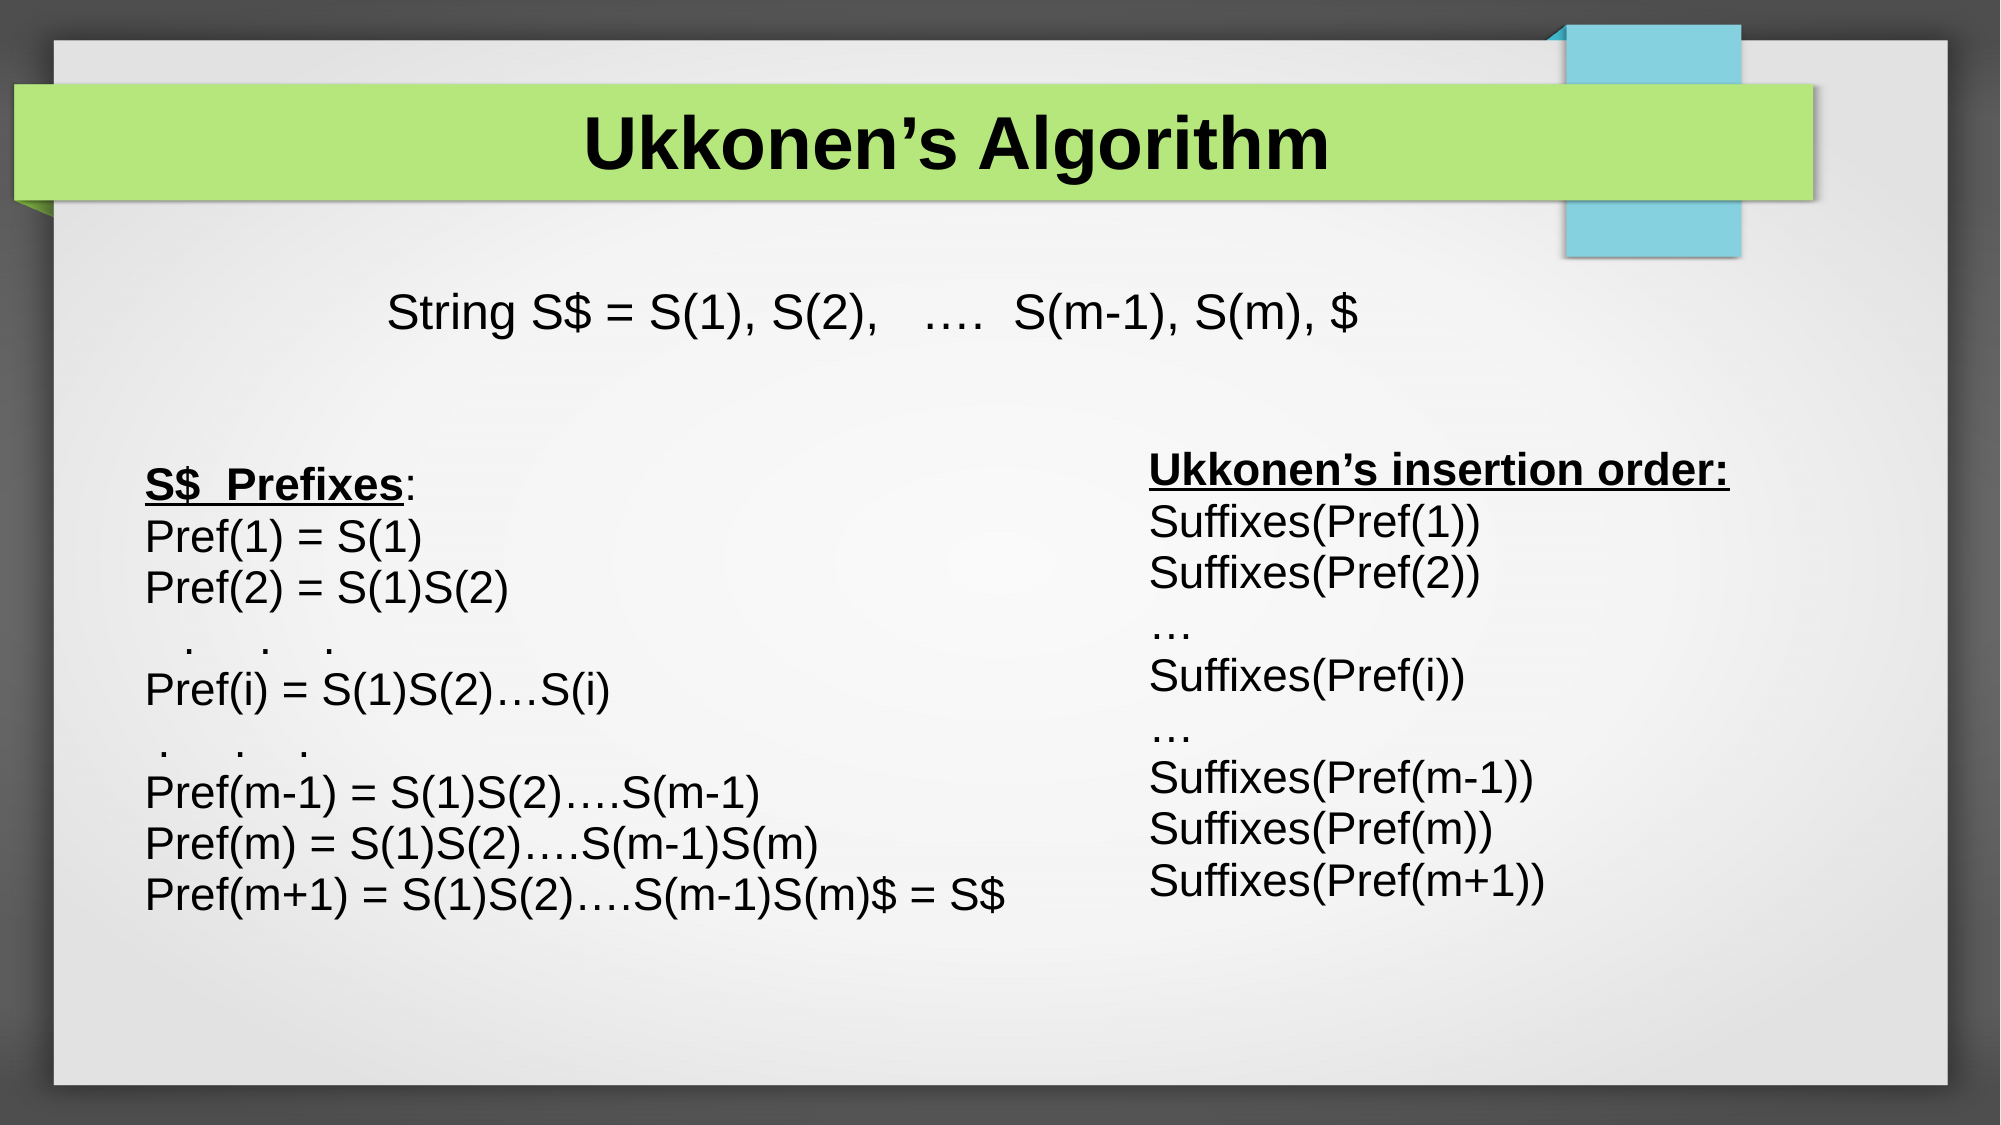

Ukkonen’s Algorithm
String S$ = S(1), S(2), …. S(m-1), S(m), $
Ukkonen’s insertion order:
Suffixes(Pref(1))
Suffixes(Pref(2))
…
Suffixes(Pref(i))
…
Suffixes(Pref(m-1))
Suffixes(Pref(m))
Suffixes(Pref(m+1))
S$ Prefixes:
Pref(1) = S(1)
Pref(2) = S(1)S(2)
 . . .
Pref(i) = S(1)S(2)…S(i)
 . . .
Pref(m-1) = S(1)S(2)….S(m-1)
Pref(m) = S(1)S(2)….S(m-1)S(m)
Pref(m+1) = S(1)S(2)….S(m-1)S(m)$ = S$